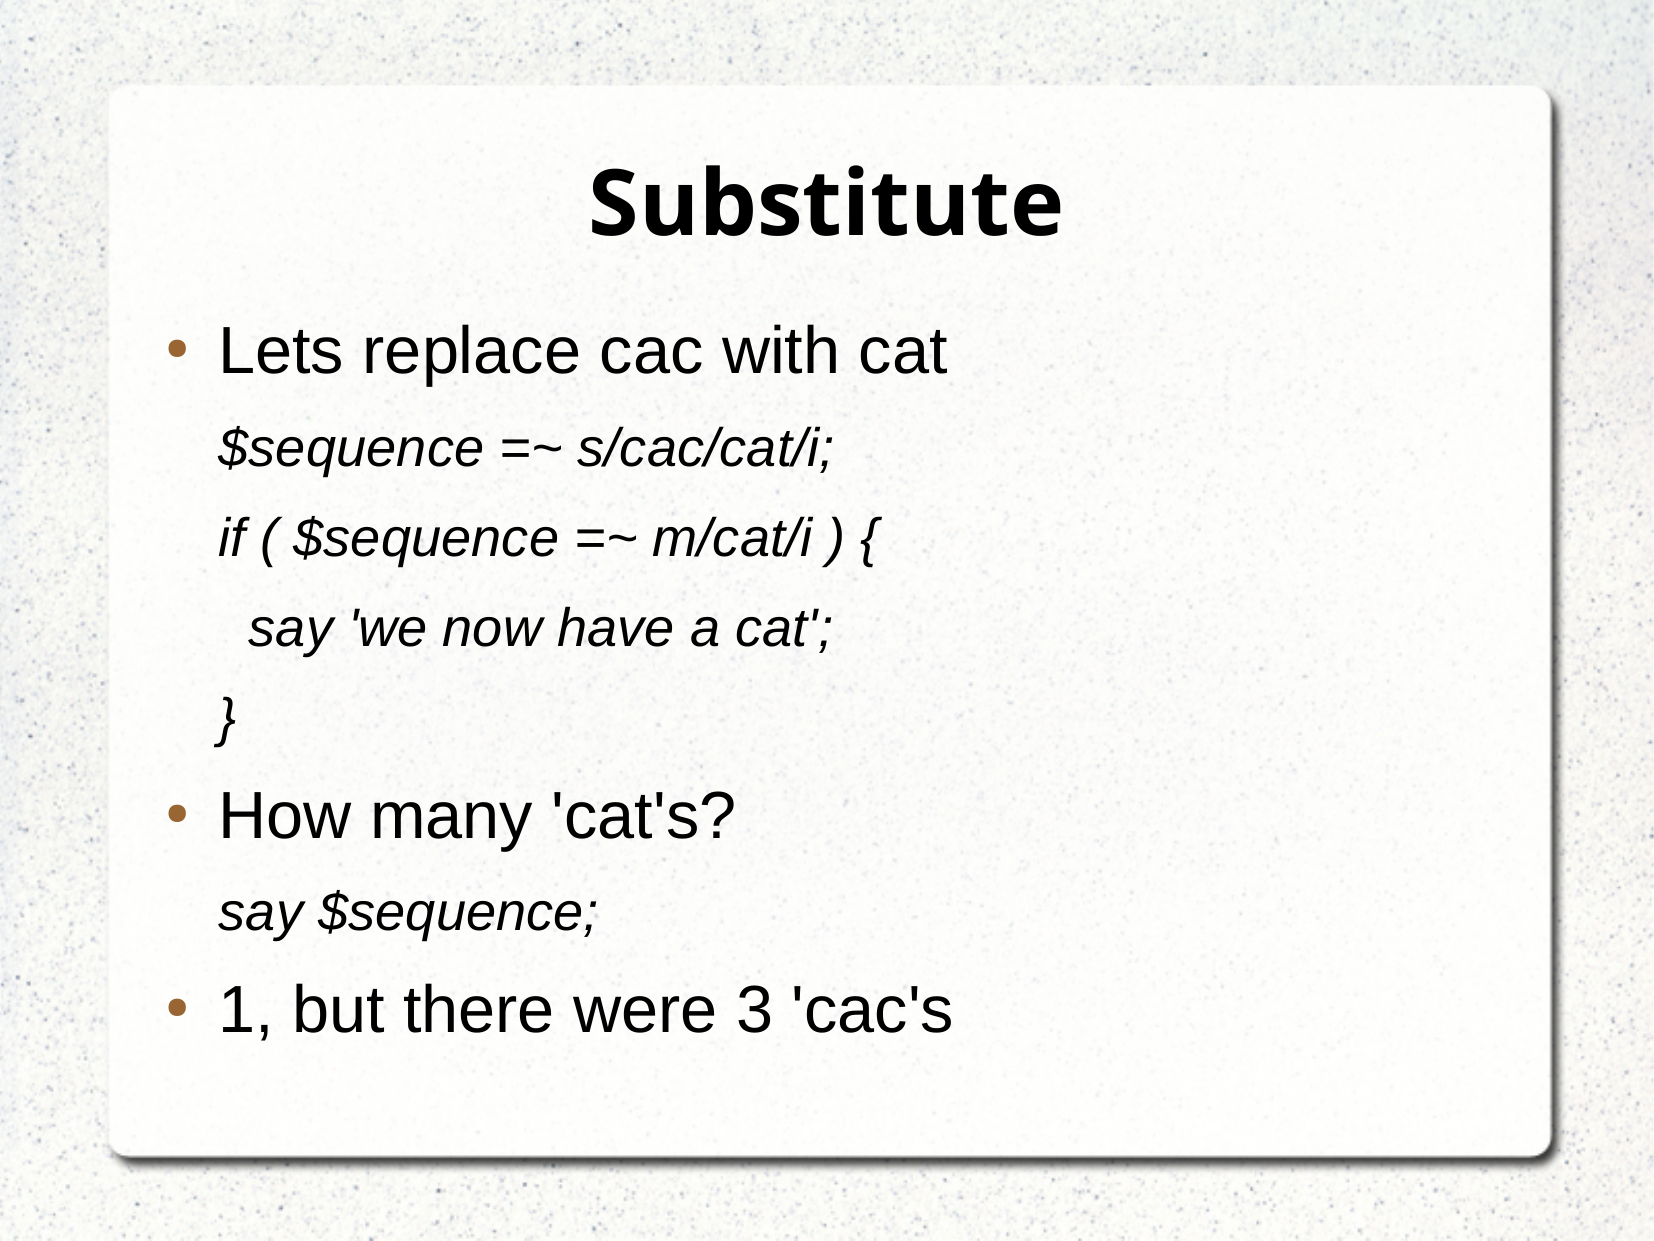

# Substitute
Lets replace cac with cat
$sequence =~ s/cac/cat/i;
if ( $sequence =~ m/cat/i ) {
 say 'we now have a cat';
}
How many 'cat's?
say $sequence;
1, but there were 3 'cac's